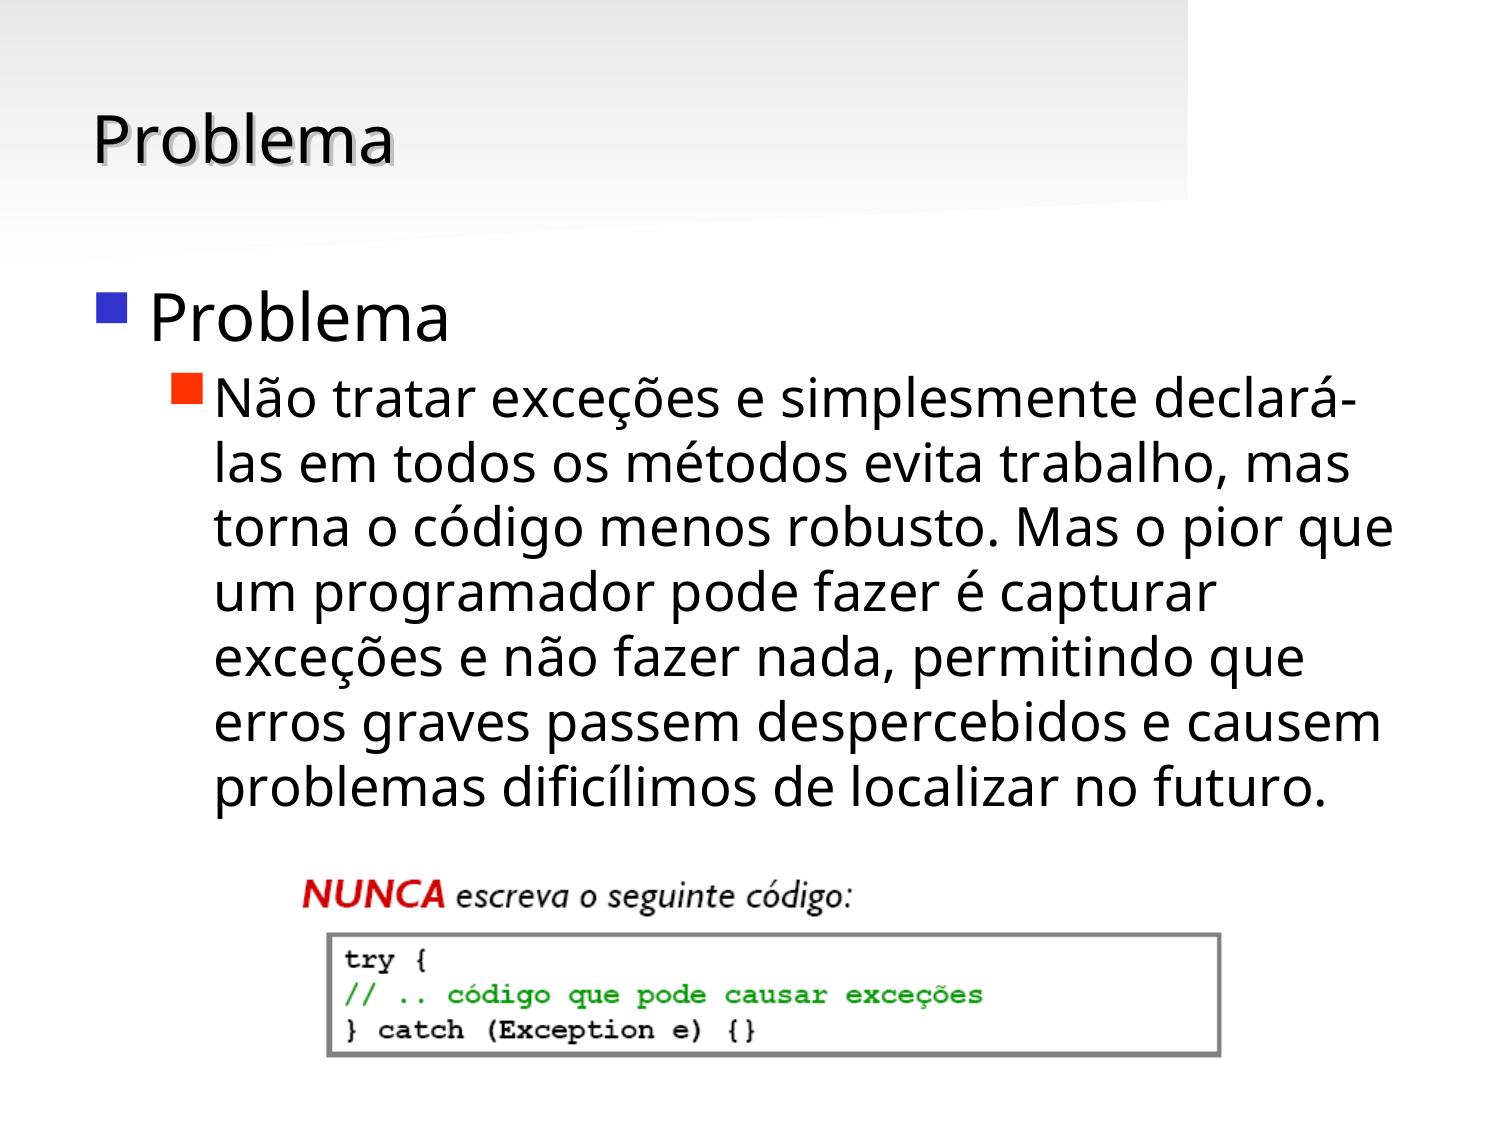

# Problema
Problema
Não tratar exceções e simplesmente declará-las em todos os métodos evita trabalho, mas torna o código menos robusto. Mas o pior que um programador pode fazer é capturar exceções e não fazer nada, permitindo que erros graves passem despercebidos e causem problemas dificílimos de localizar no futuro.